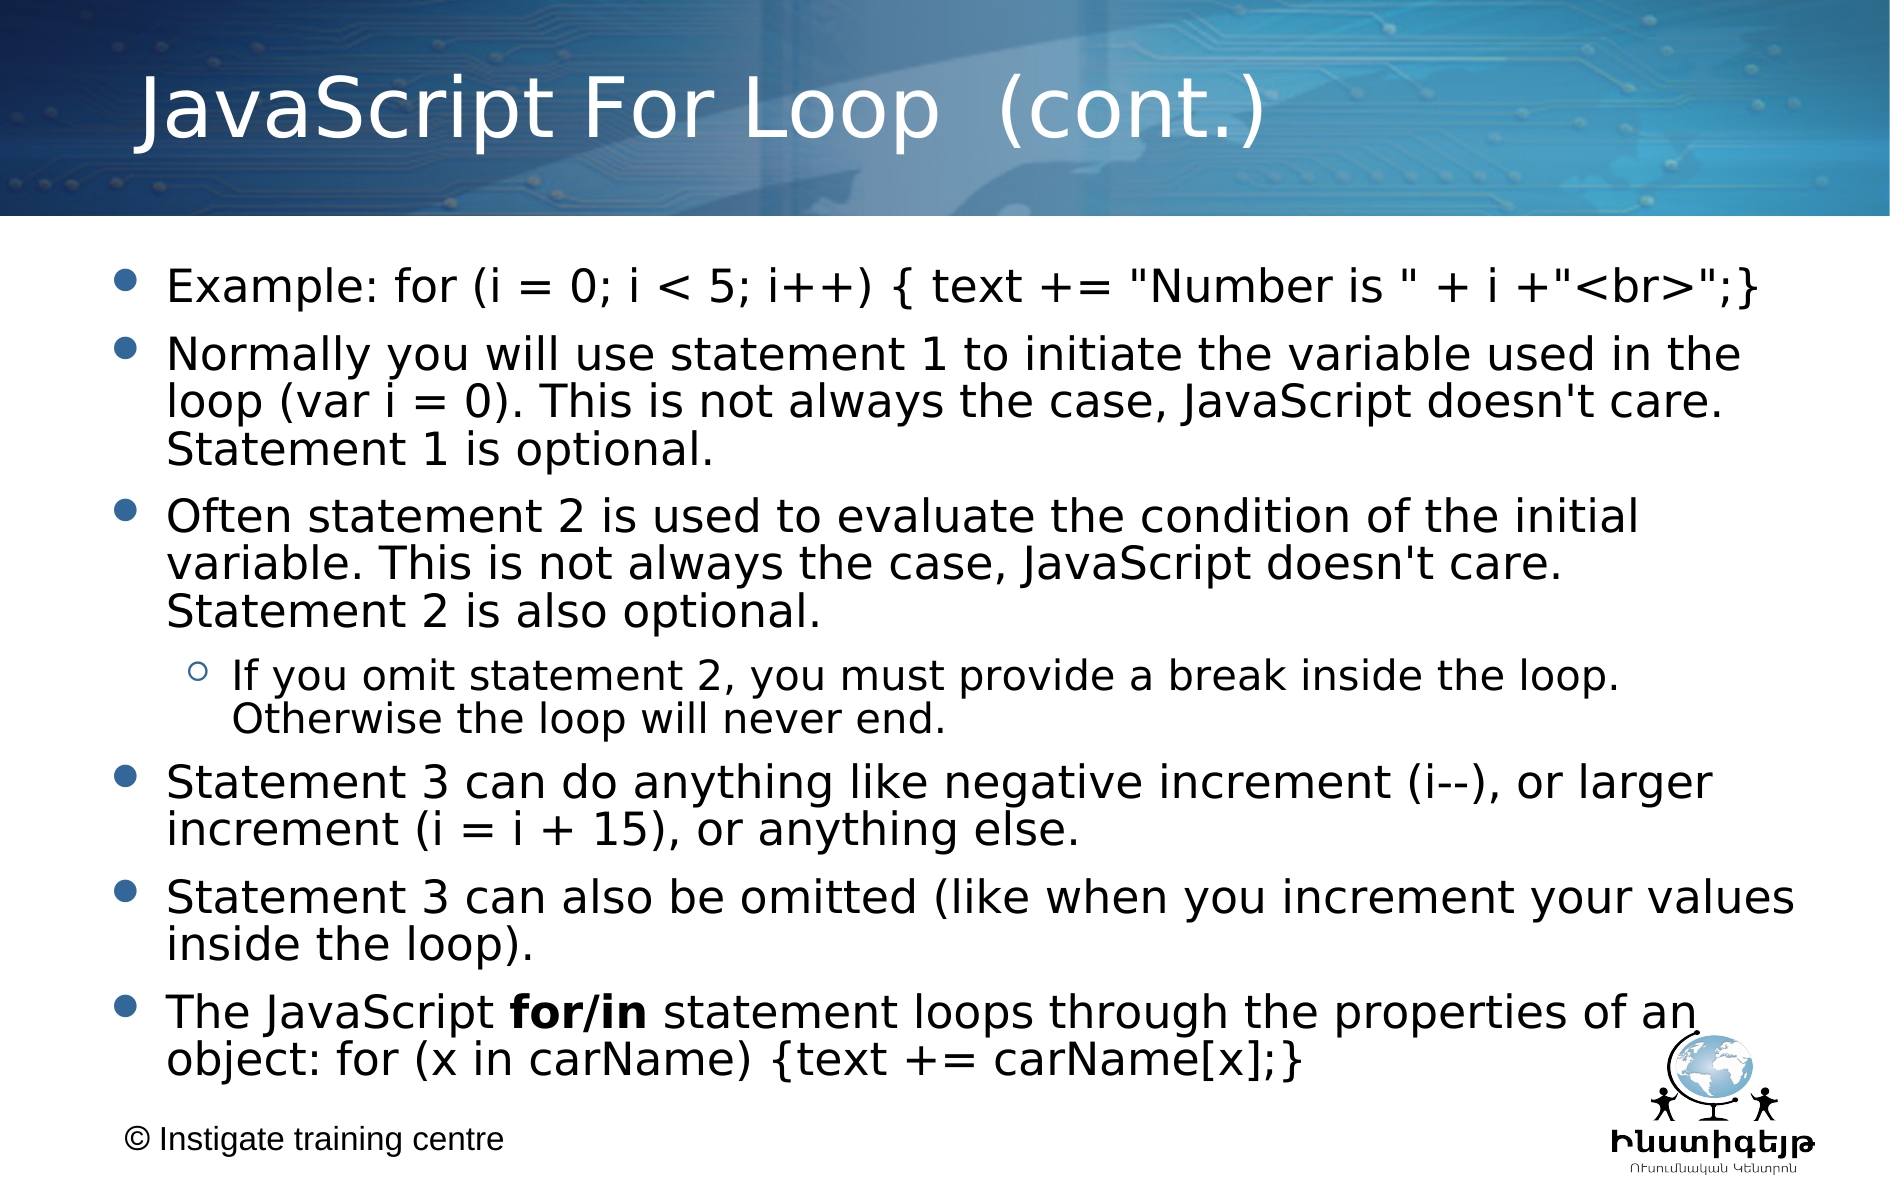

JavaScript For Loop (cont.)
# Example: for (i = 0; i < 5; i++) { text += "Number is " + i +"<br>";}
Normally you will use statement 1 to initiate the variable used in the loop (var i = 0). This is not always the case, JavaScript doesn't care. Statement 1 is optional.
Often statement 2 is used to evaluate the condition of the initial variable. This is not always the case, JavaScript doesn't care. Statement 2 is also optional.
If you omit statement 2, you must provide a break inside the loop. Otherwise the loop will never end.
Statement 3 can do anything like negative increment (i--), or larger increment (i = i + 15), or anything else.
Statement 3 can also be omitted (like when you increment your values inside the loop).
The JavaScript for/in statement loops through the properties of an object:	for (x in carName) {text += carName[x];}